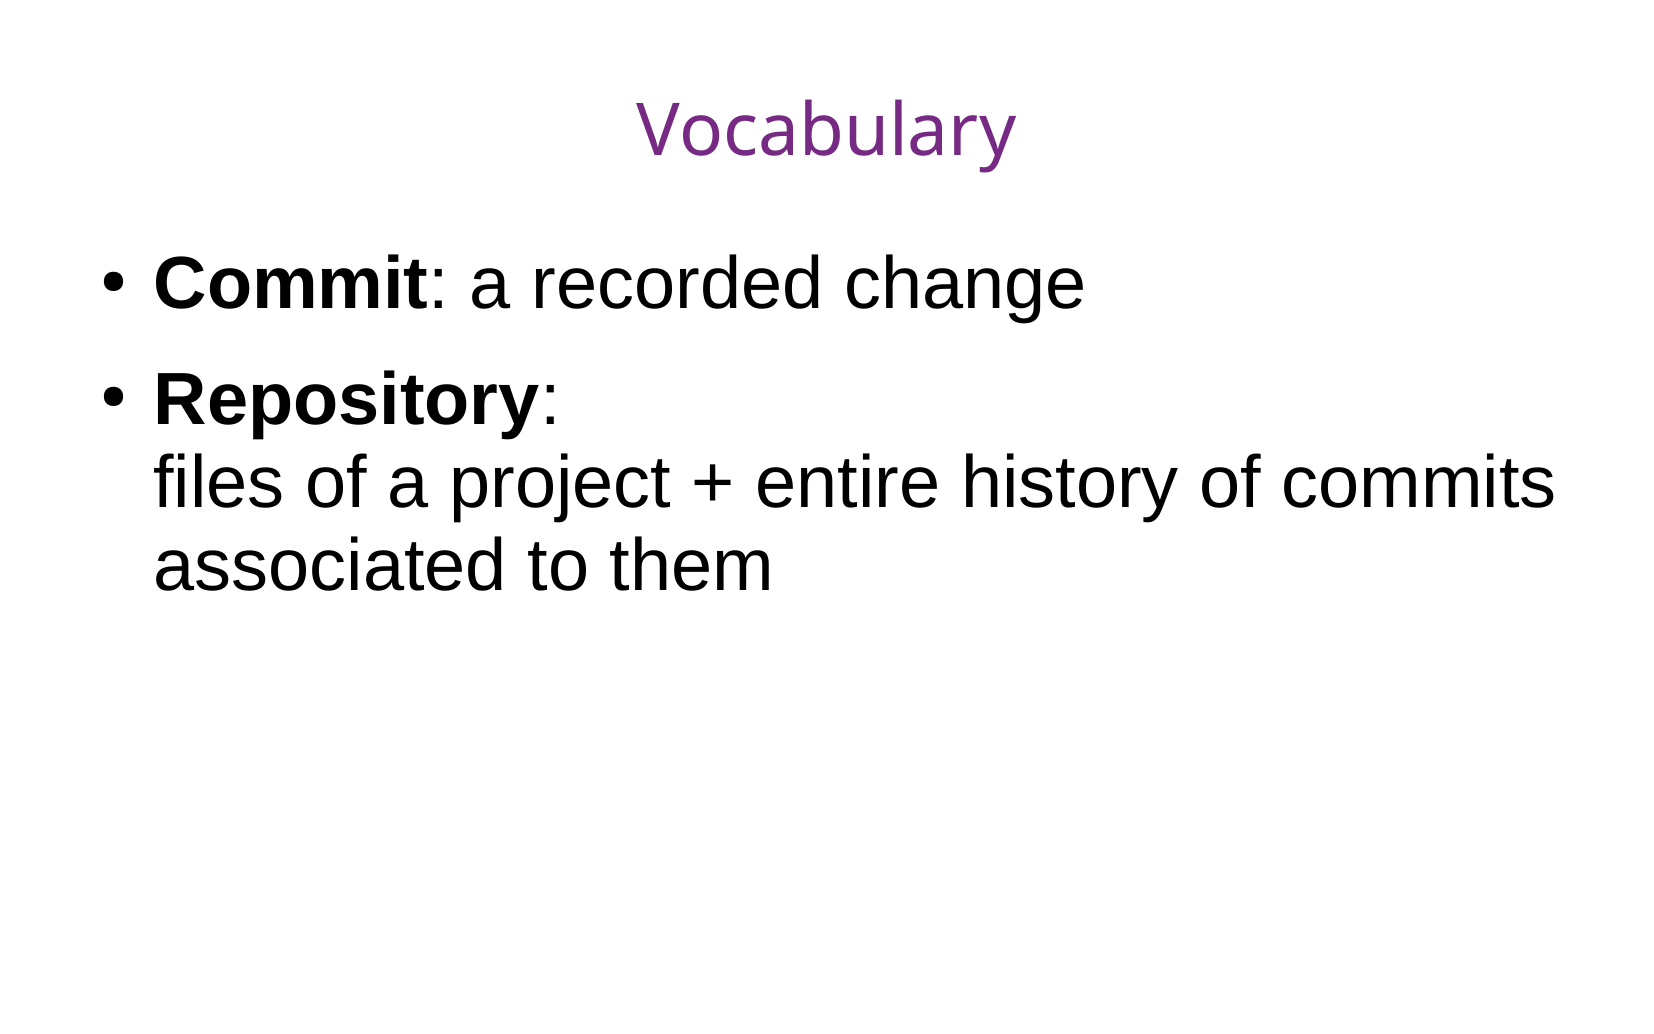

# Vocabulary
Commit: a recorded change
Repository:
files of a project + entire history of commits associated to them